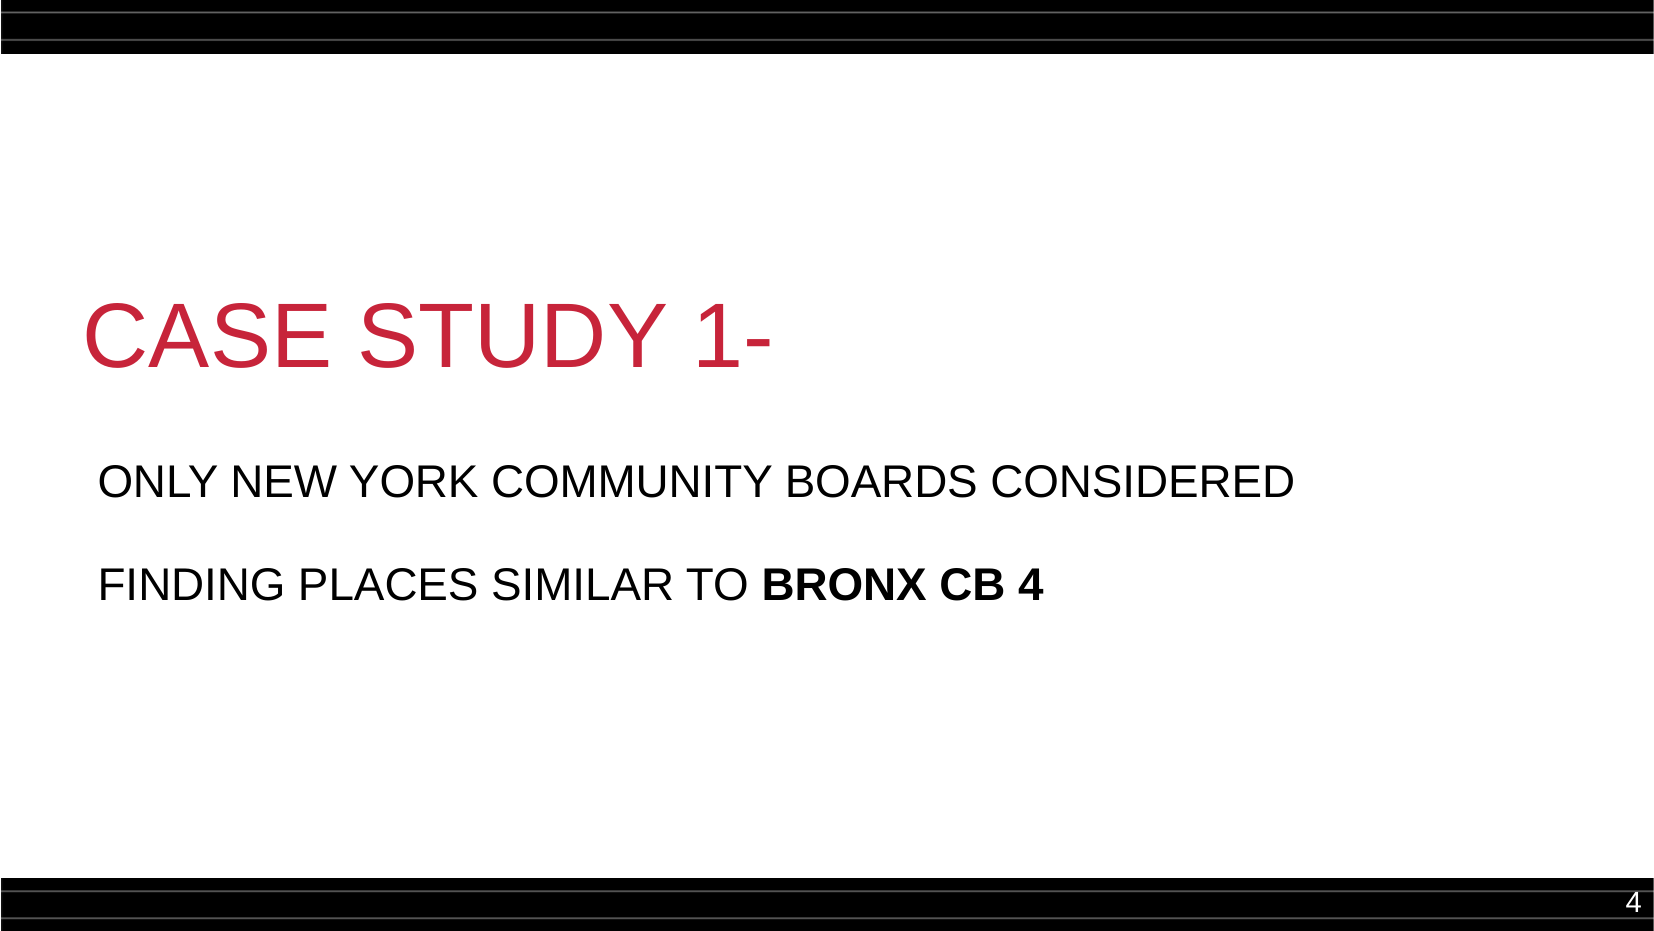

| | | | | |
| --- | --- | --- | --- | --- |
| | | | | |
| | | | | |
| | | | | |
| | | | | |
| | | | | |
# CASE STUDY 1-
ONLY NEW YORK COMMUNITY BOARDS CONSIDERED
FINDING PLACES SIMILAR TO BRONX CB 4